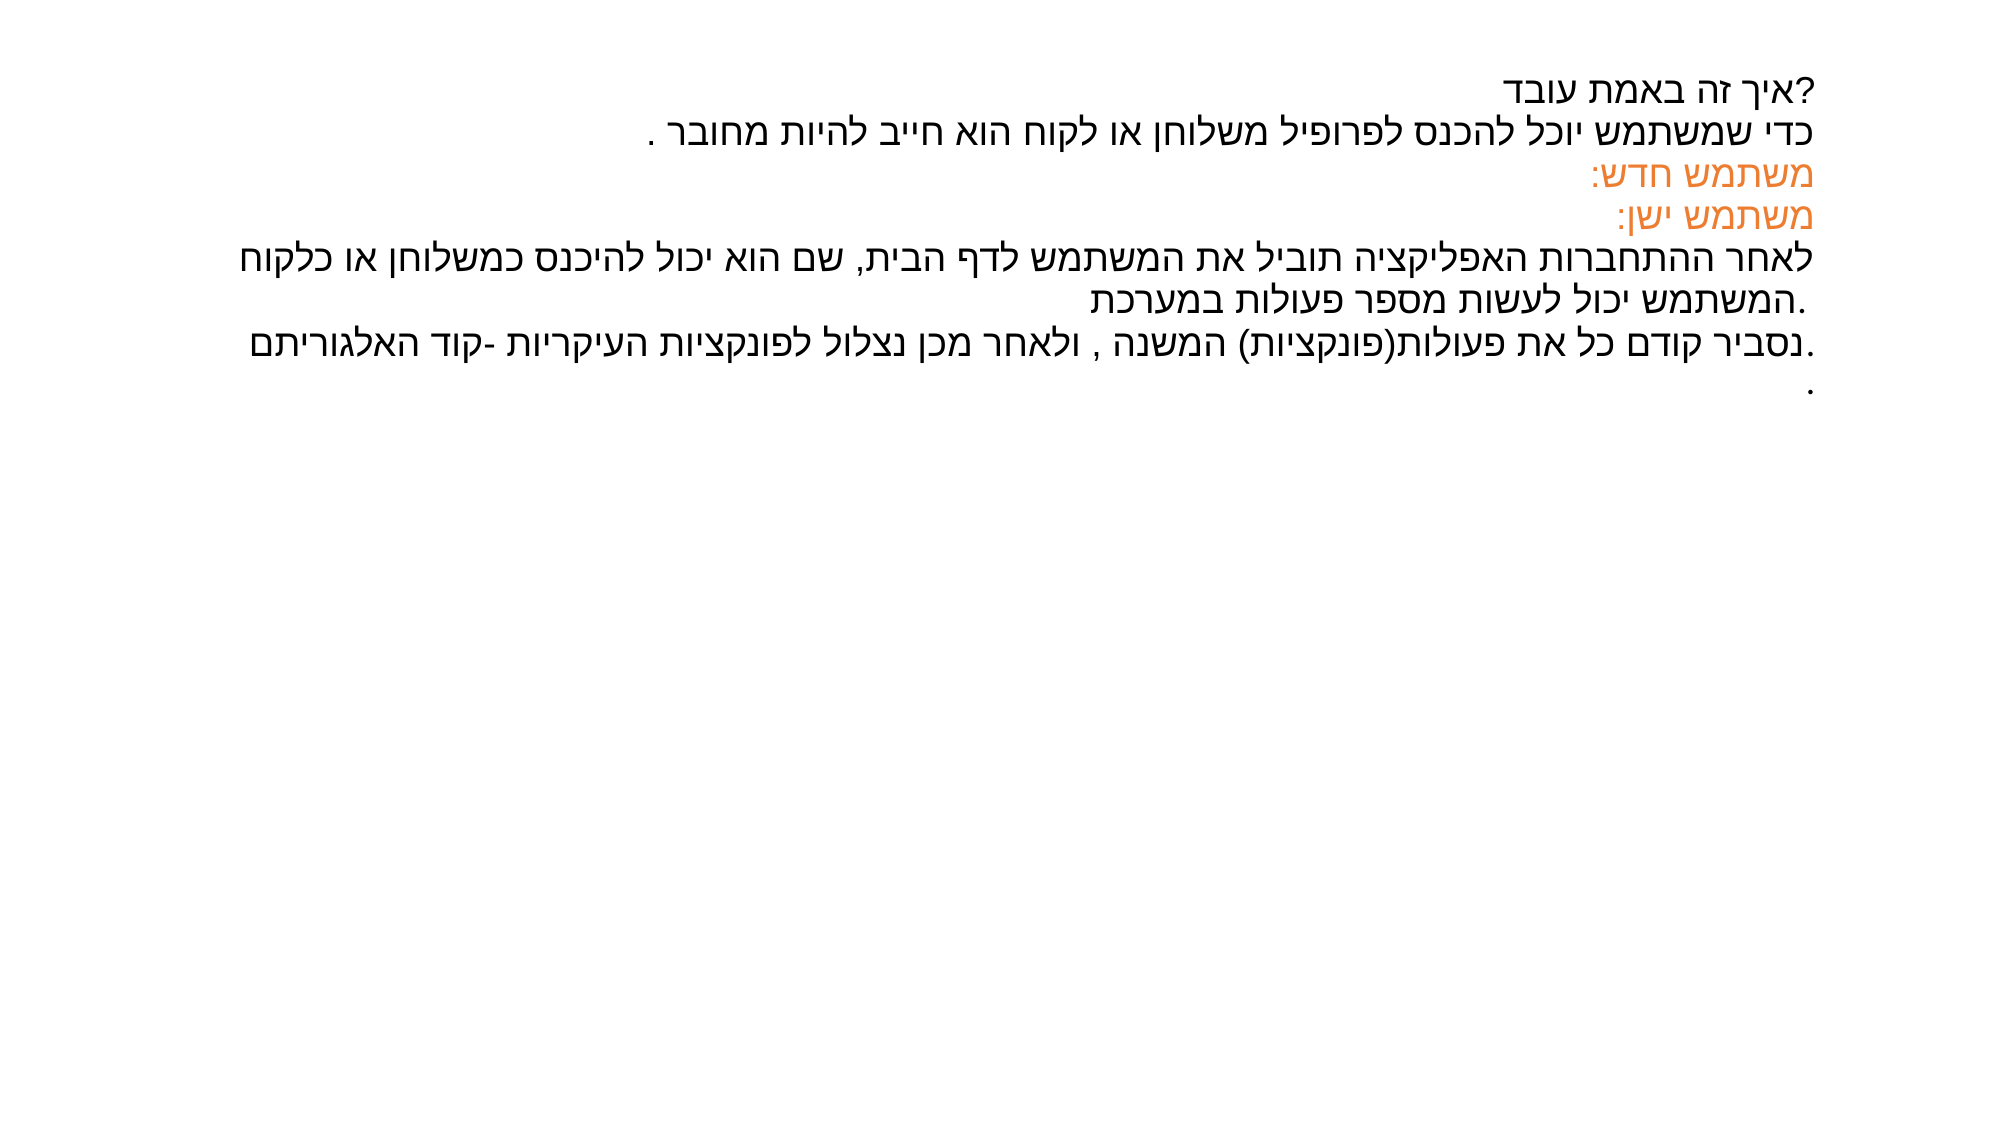

איך זה באמת עובד?
כדי שמשתמש יוכל להכנס לפרופיל משלוחן או לקוח הוא חייב להיות מחובר .
משתמש חדש:
משתמש ישן:
לאחר ההתחברות האפליקציה תוביל את המשתמש לדף הבית, שם הוא יכול להיכנס כמשלוחן או כלקוח
המשתמש יכול לעשות מספר פעולות במערכת.
נסביר קודם כל את פעולות(פונקציות) המשנה , ולאחר מכן נצלול לפונקציות העיקריות -קוד האלגוריתם.
.